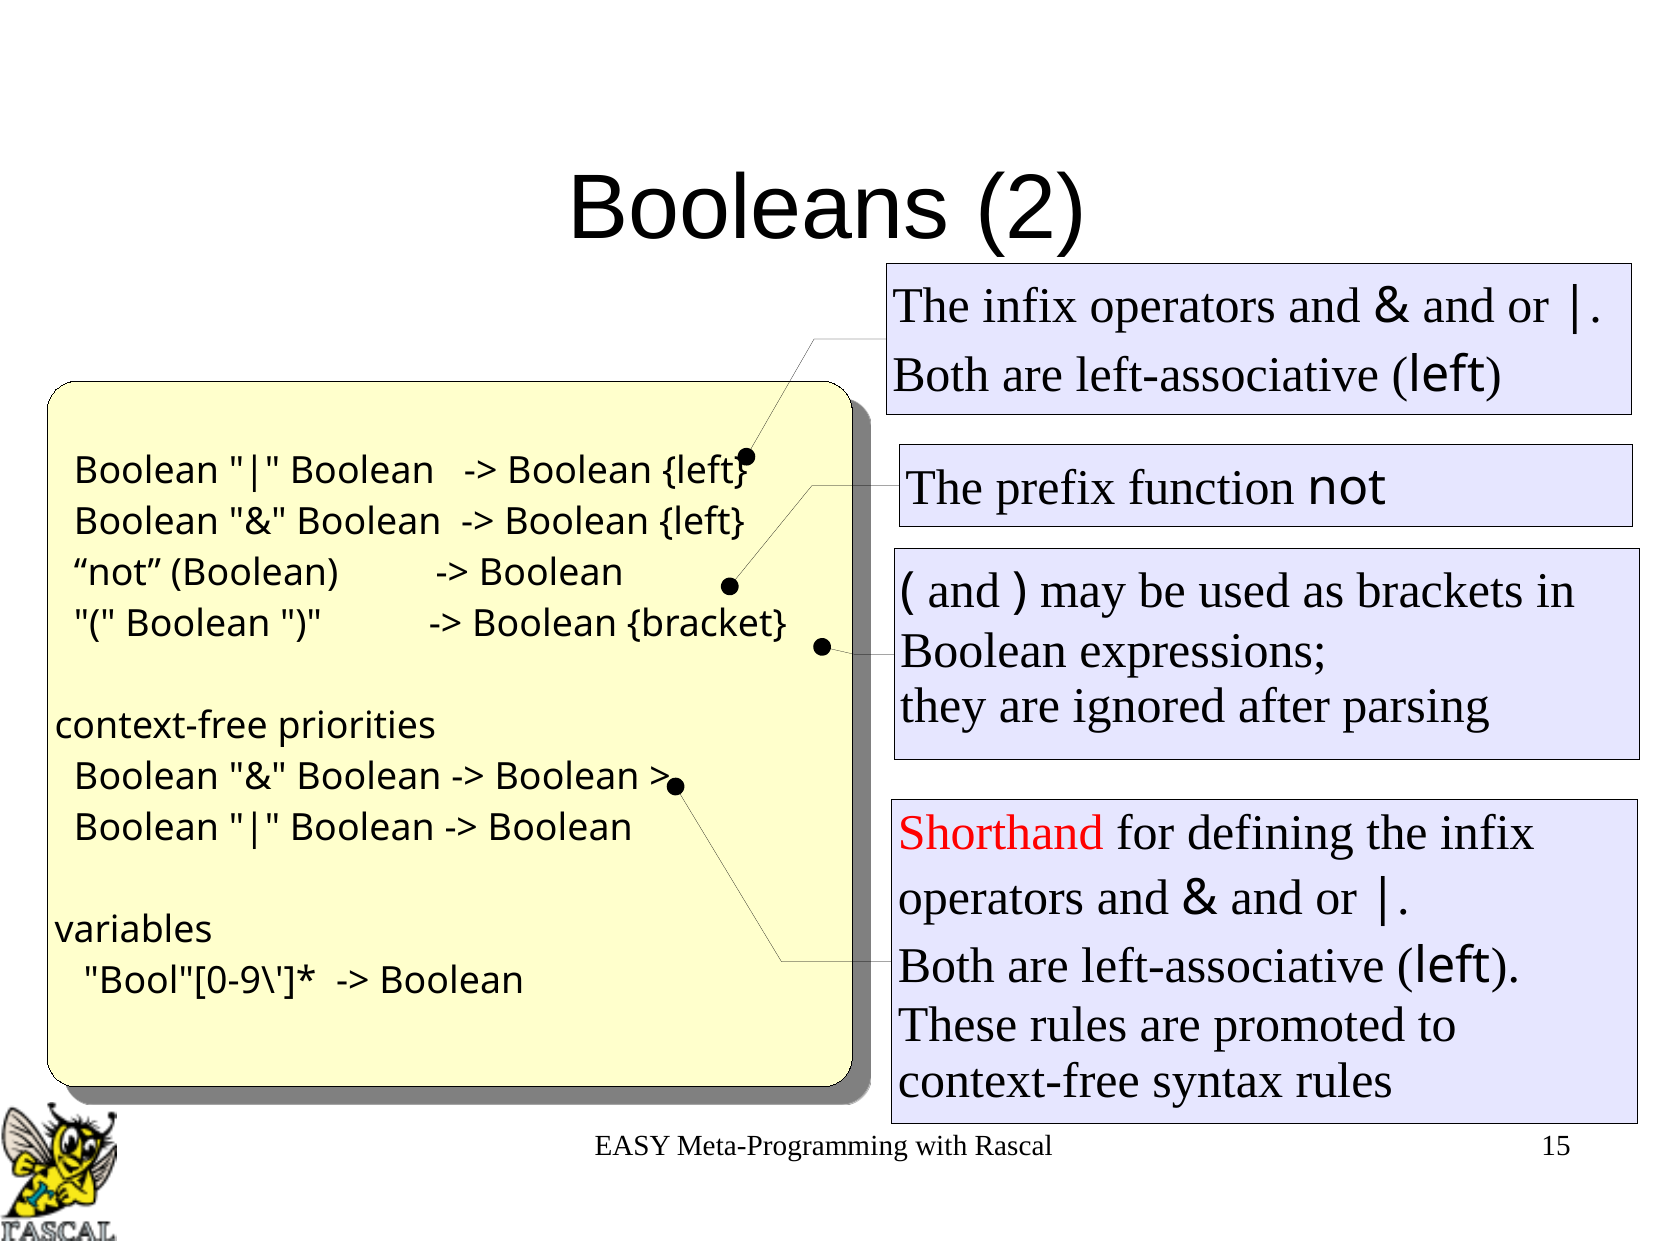

# Booleans (2)
 Boolean "|" Boolean -> Boolean {left}
 Boolean "&" Boolean -> Boolean {left}
 “not” (Boolean) -> Boolean
 "(" Boolean ")" -> Boolean {bracket}
 context-free priorities
 Boolean "&" Boolean -> Boolean >
 Boolean "|" Boolean -> Boolean
 variables
 "Bool"[0-9\']* -> Boolean
15
 Boolean "|" Boolean -> Boolean {left}
 Boolean "&" Boolean -> Boolean {left}
 “not” (Boolean) -> Boolean
 "(" Boolean ")" -> Boolean {bracket}
 context-free priorities
 Boolean "&" Boolean -> Boolean >
 Boolean "|" Boolean -> Boolean